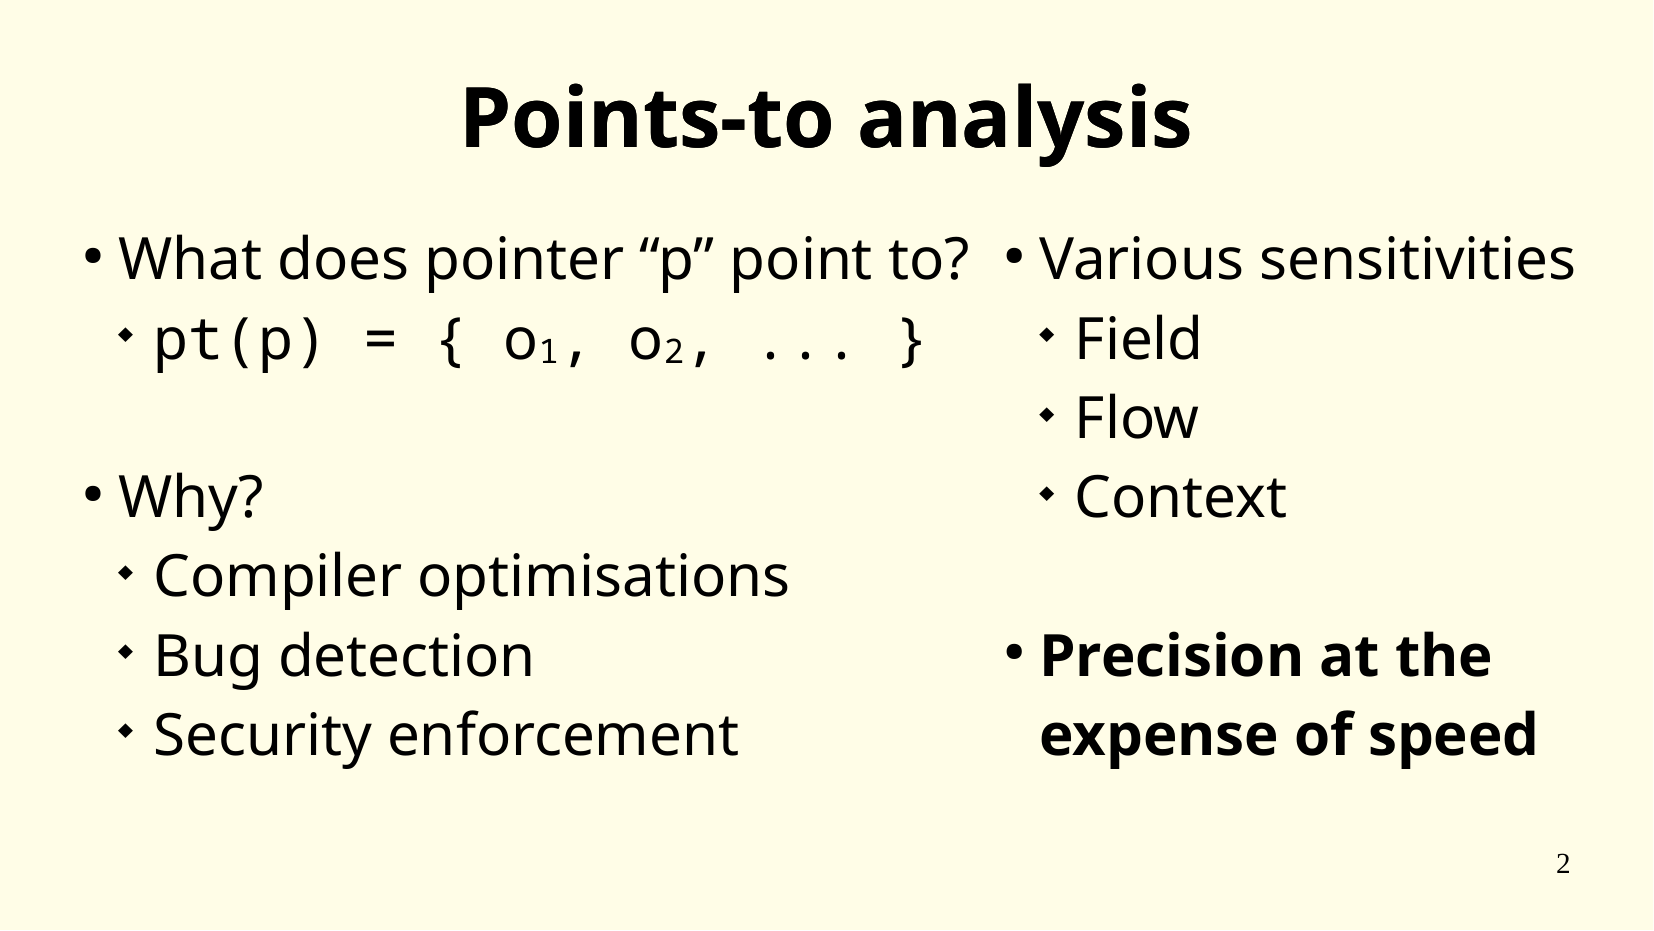

# Points-to analysis
Points-to analysis
What does pointer “p” point to?
pt(p) = { o1, o2, ... }
Why?
Compiler optimisations
Bug detection
Security enforcement
Various sensitivities
Field
Flow
Context
Precision at the expense of speed
2